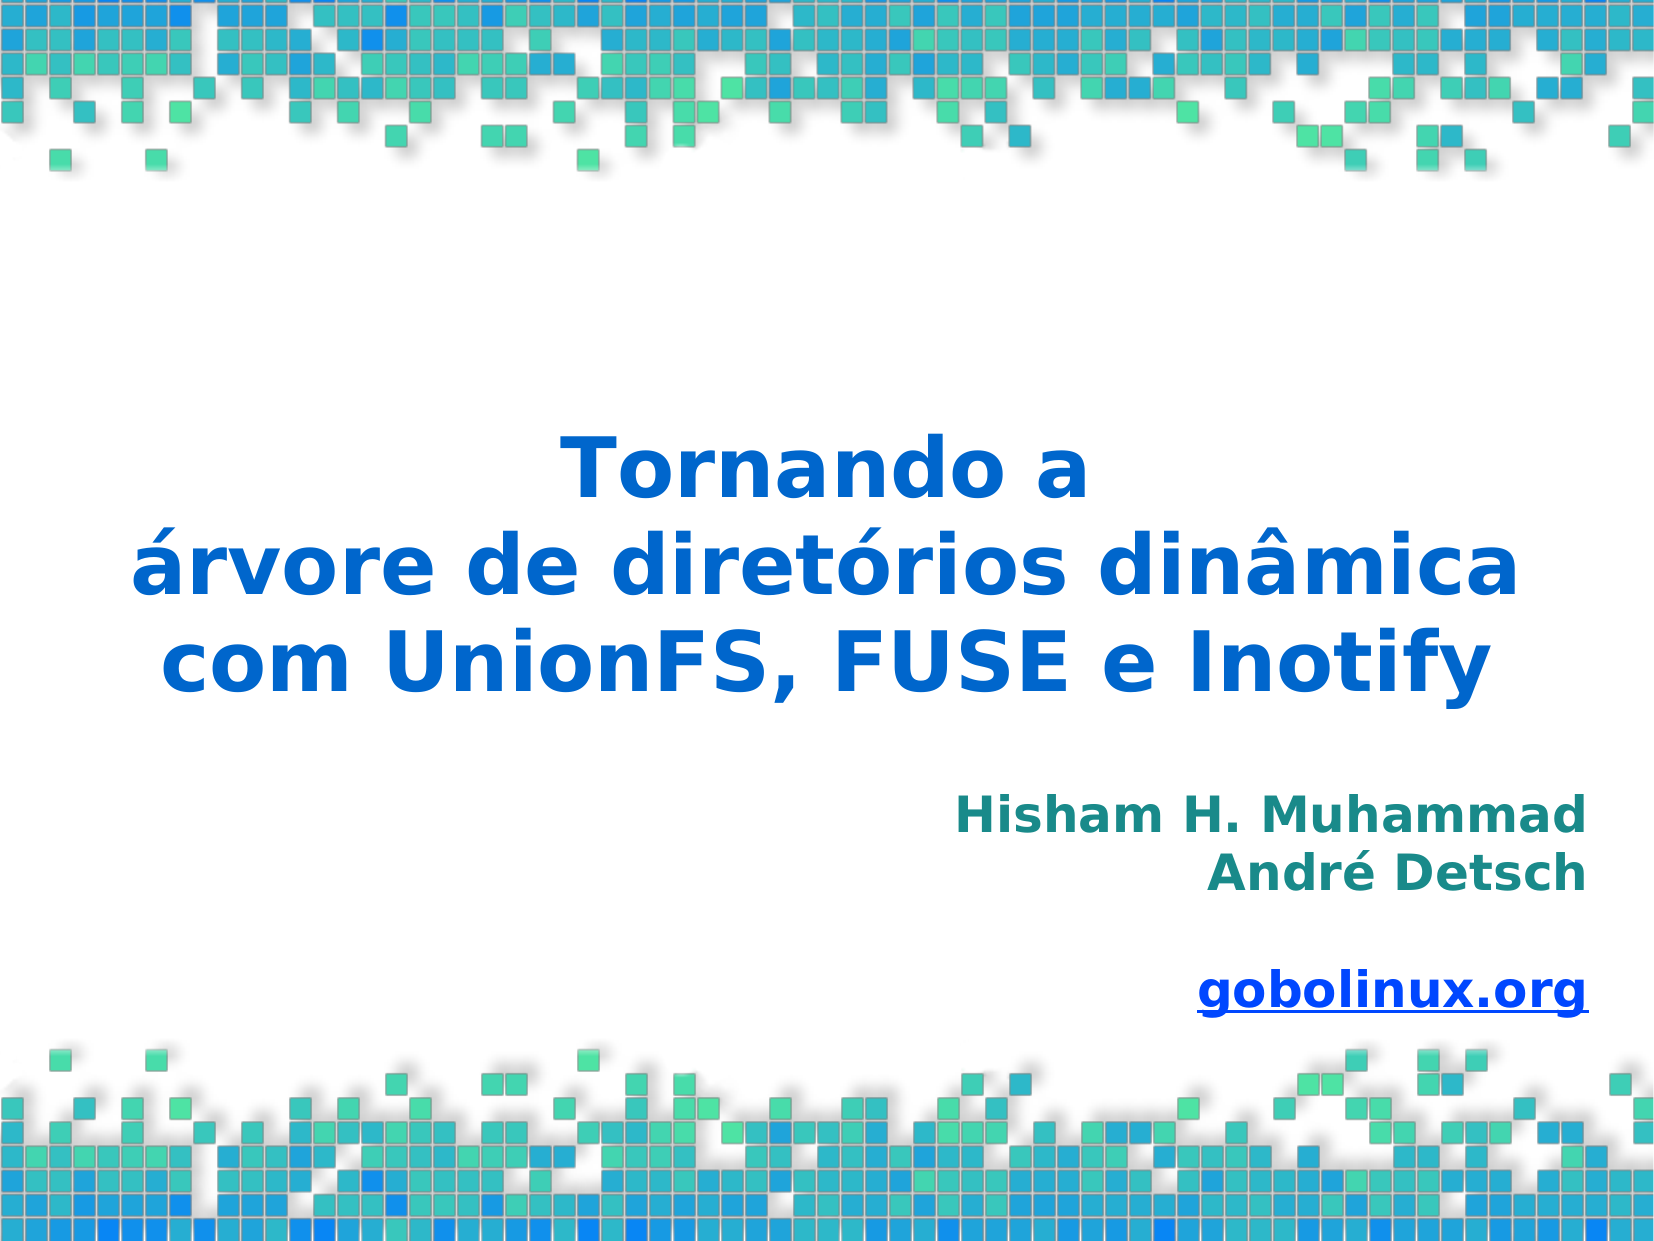

Tornando a
árvore de diretórios dinâmica
com UnionFS, FUSE e Inotify
Hisham H. Muhammad
André Detsch
gobolinux.org